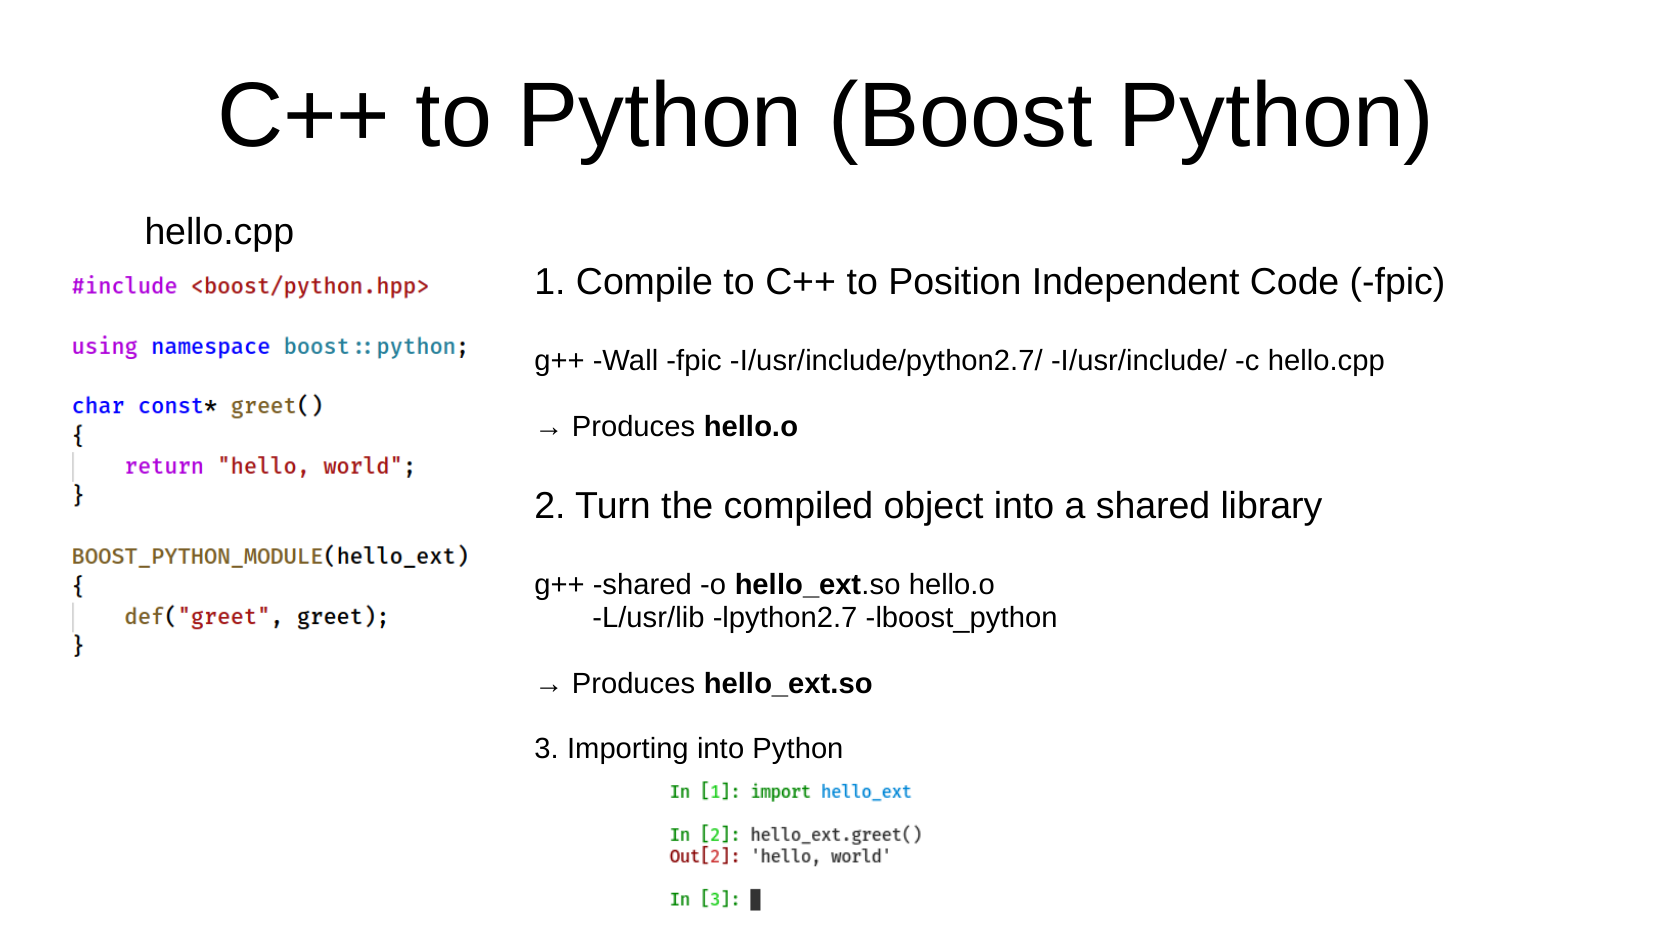

# C++ to Python (Boost Python)
hello.cpp
1. Compile to C++ to Position Independent Code (-fpic)
g++ -Wall -fpic -I/usr/include/python2.7/ -I/usr/include/ -c hello.cpp
→ Produces hello.o
2. Turn the compiled object into a shared library
g++ -shared -o hello_ext.so hello.o
 -L/usr/lib -lpython2.7 -lboost_python
→ Produces hello_ext.so
3. Importing into Python